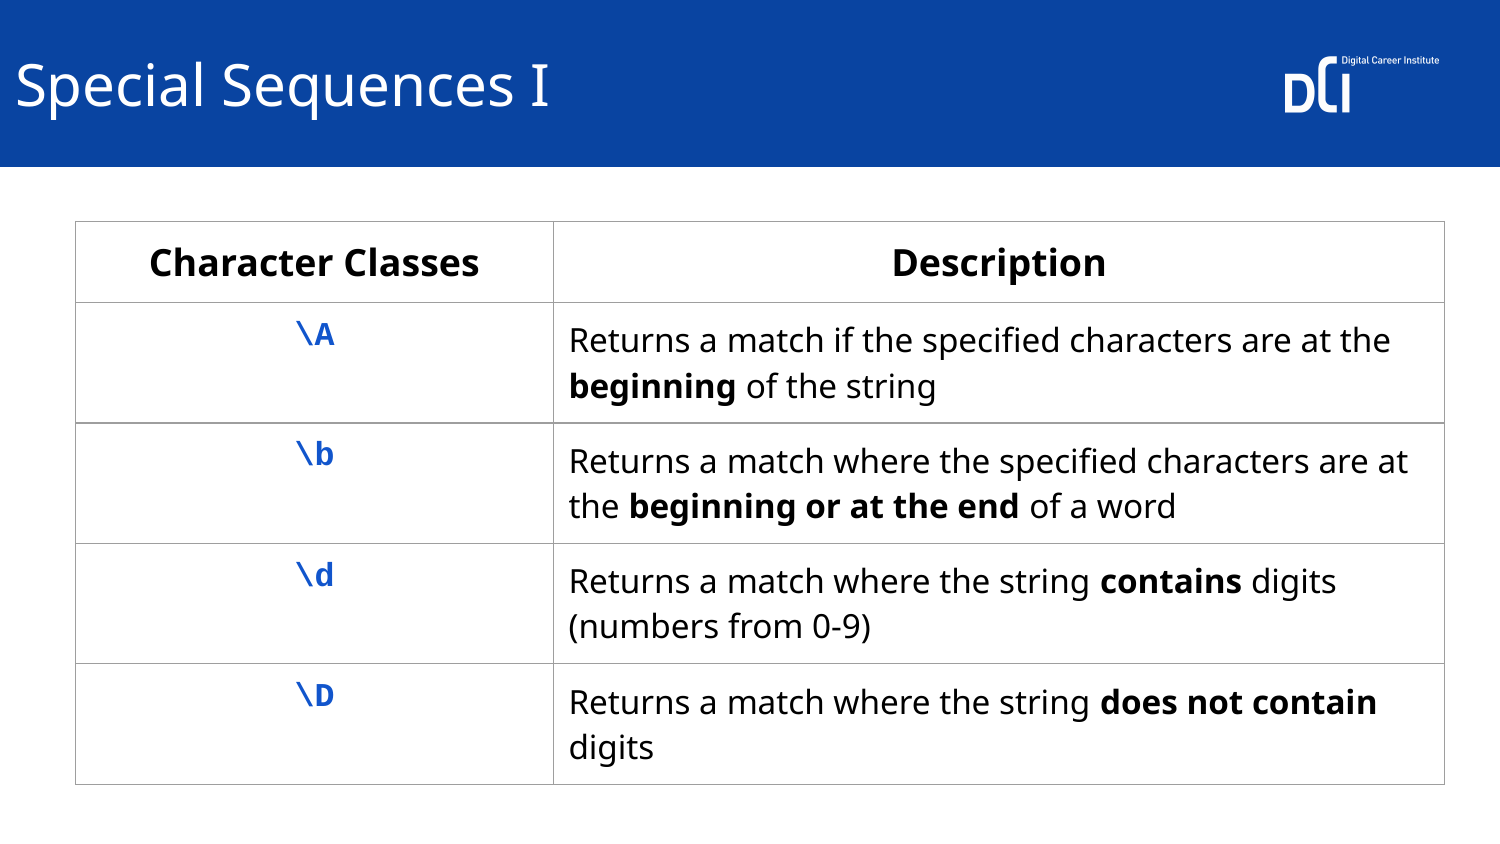

# Special Sequences I
| Character Classes | Description |
| --- | --- |
| \A | Returns a match if the specified characters are at the beginning of the string |
| \b | Returns a match where the specified characters are at the beginning or at the end of a word |
| \d | Returns a match where the string contains digits (numbers from 0-9) |
| \D | Returns a match where the string does not contain digits |